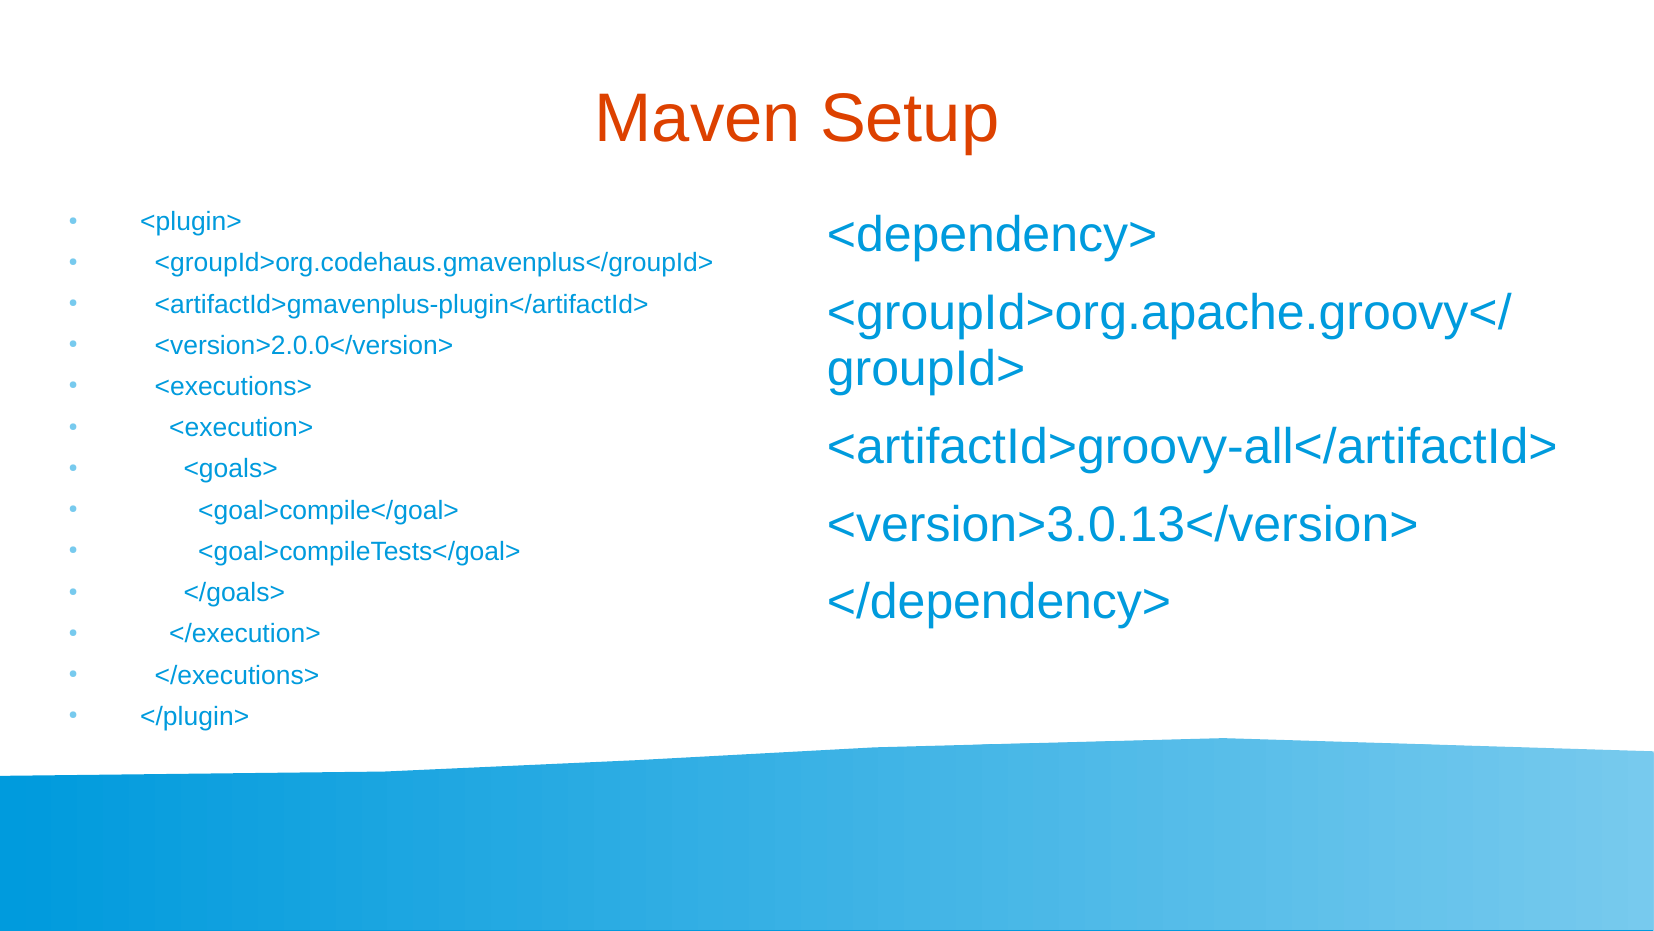

# Maven Setup
 <plugin>
 <groupId>org.codehaus.gmavenplus</groupId>
 <artifactId>gmavenplus-plugin</artifactId>
 <version>2.0.0</version>
 <executions>
 <execution>
 <goals>
 <goal>compile</goal>
 <goal>compileTests</goal>
 </goals>
 </execution>
 </executions>
 </plugin>
<dependency>
<groupId>org.apache.groovy</groupId>
<artifactId>groovy-all</artifactId>
<version>3.0.13</version>
</dependency>